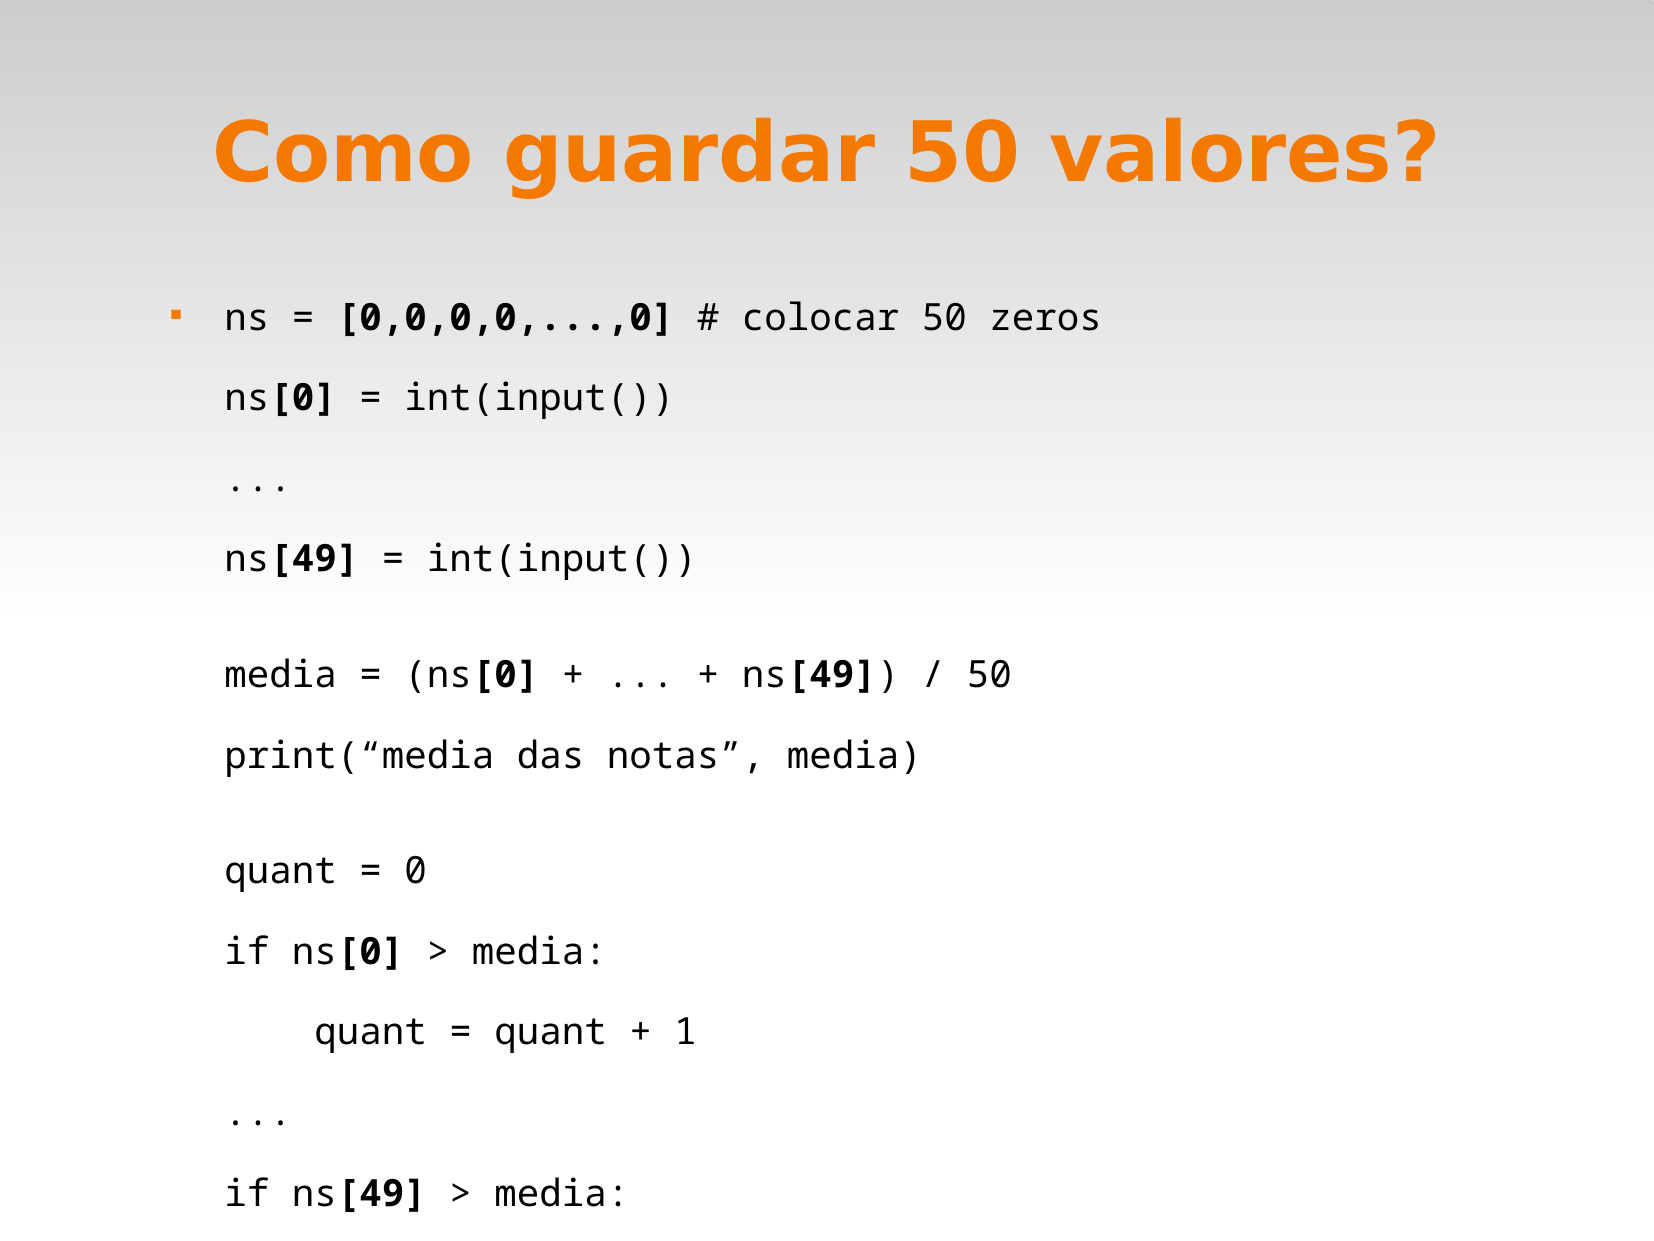

# Como guardar 50 valores?
ns = [0,0,0,0,...,0] # colocar 50 zeros
ns[0] = int(input())
...
ns[49] = int(input())
media = (ns[0] + ... + ns[49]) / 50
print(“media das notas”, media)
quant = 0
if ns[0] > media:
 quant = quant + 1
...
if ns[49] > media:
 quant = quant + 1
print(“total de alunos acima da media”, quant)